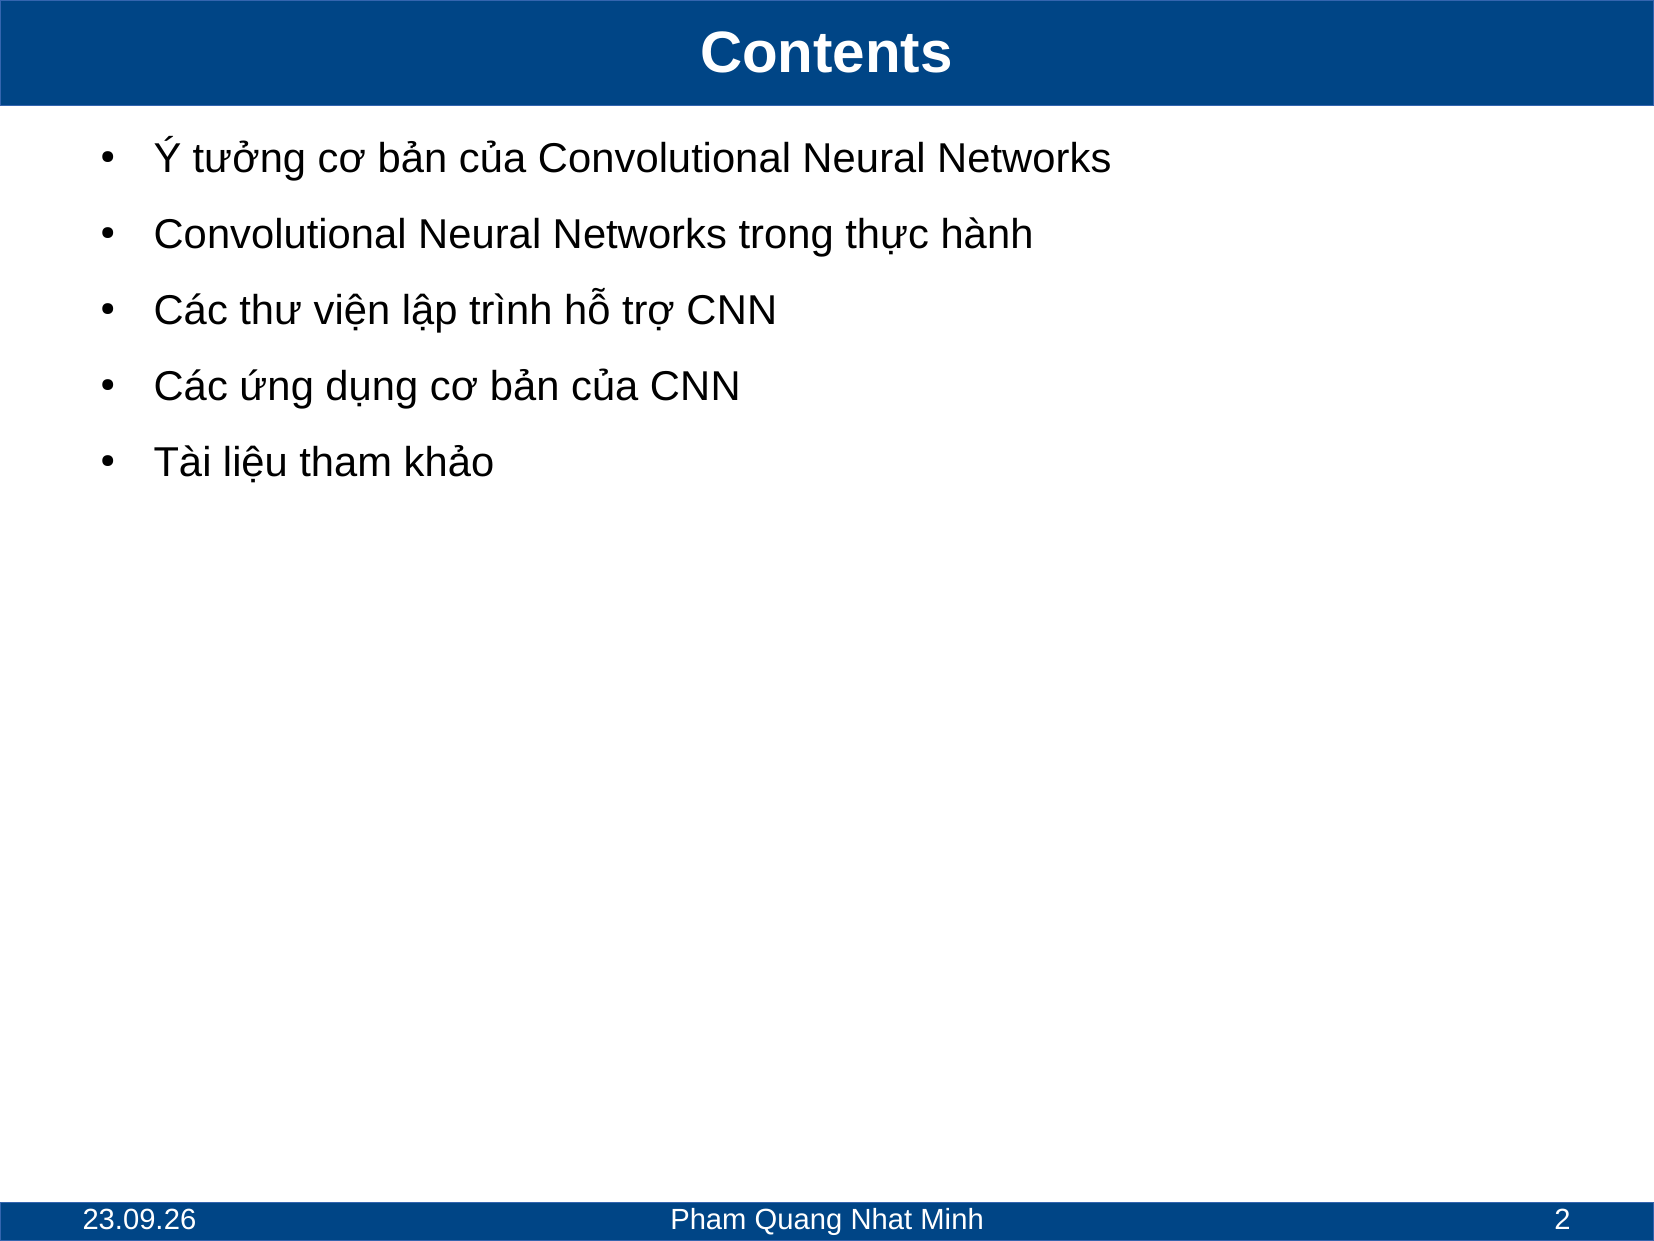

# Contents
Ý tưởng cơ bản của Convolutional Neural Networks
Convolutional Neural Networks trong thực hành
Các thư viện lập trình hỗ trợ CNN
Các ứng dụng cơ bản của CNN
Tài liệu tham khảo
Pham Quang Nhat Minh
2